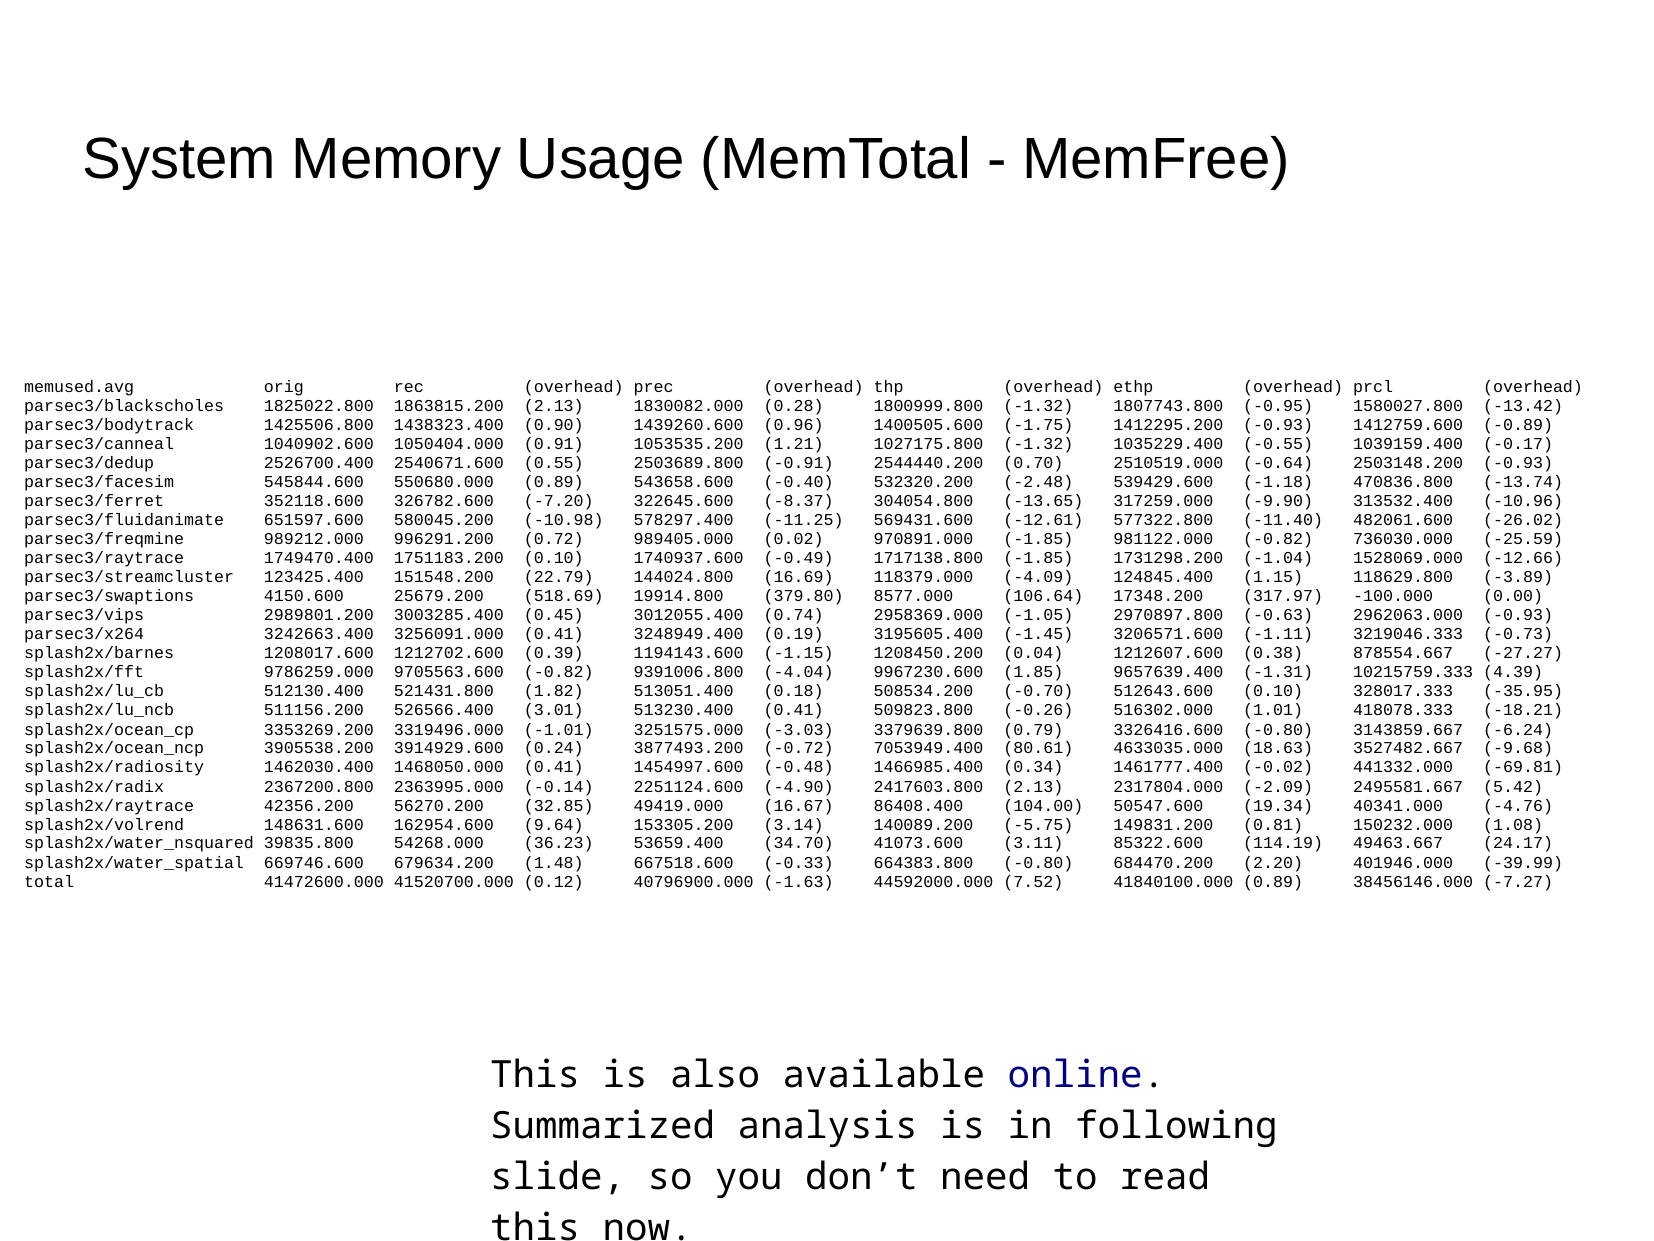

# System Memory Usage (MemTotal - MemFree)
memused.avg orig rec (overhead) prec (overhead) thp (overhead) ethp (overhead) prcl (overhead)
parsec3/blackscholes 1825022.800 1863815.200 (2.13) 1830082.000 (0.28) 1800999.800 (-1.32) 1807743.800 (-0.95) 1580027.800 (-13.42)
parsec3/bodytrack 1425506.800 1438323.400 (0.90) 1439260.600 (0.96) 1400505.600 (-1.75) 1412295.200 (-0.93) 1412759.600 (-0.89)
parsec3/canneal 1040902.600 1050404.000 (0.91) 1053535.200 (1.21) 1027175.800 (-1.32) 1035229.400 (-0.55) 1039159.400 (-0.17)
parsec3/dedup 2526700.400 2540671.600 (0.55) 2503689.800 (-0.91) 2544440.200 (0.70) 2510519.000 (-0.64) 2503148.200 (-0.93)
parsec3/facesim 545844.600 550680.000 (0.89) 543658.600 (-0.40) 532320.200 (-2.48) 539429.600 (-1.18) 470836.800 (-13.74)
parsec3/ferret 352118.600 326782.600 (-7.20) 322645.600 (-8.37) 304054.800 (-13.65) 317259.000 (-9.90) 313532.400 (-10.96)
parsec3/fluidanimate 651597.600 580045.200 (-10.98) 578297.400 (-11.25) 569431.600 (-12.61) 577322.800 (-11.40) 482061.600 (-26.02)
parsec3/freqmine 989212.000 996291.200 (0.72) 989405.000 (0.02) 970891.000 (-1.85) 981122.000 (-0.82) 736030.000 (-25.59)
parsec3/raytrace 1749470.400 1751183.200 (0.10) 1740937.600 (-0.49) 1717138.800 (-1.85) 1731298.200 (-1.04) 1528069.000 (-12.66)
parsec3/streamcluster 123425.400 151548.200 (22.79) 144024.800 (16.69) 118379.000 (-4.09) 124845.400 (1.15) 118629.800 (-3.89)
parsec3/swaptions 4150.600 25679.200 (518.69) 19914.800 (379.80) 8577.000 (106.64) 17348.200 (317.97) -100.000 (0.00)
parsec3/vips 2989801.200 3003285.400 (0.45) 3012055.400 (0.74) 2958369.000 (-1.05) 2970897.800 (-0.63) 2962063.000 (-0.93)
parsec3/x264 3242663.400 3256091.000 (0.41) 3248949.400 (0.19) 3195605.400 (-1.45) 3206571.600 (-1.11) 3219046.333 (-0.73)
splash2x/barnes 1208017.600 1212702.600 (0.39) 1194143.600 (-1.15) 1208450.200 (0.04) 1212607.600 (0.38) 878554.667 (-27.27)
splash2x/fft 9786259.000 9705563.600 (-0.82) 9391006.800 (-4.04) 9967230.600 (1.85) 9657639.400 (-1.31) 10215759.333 (4.39)
splash2x/lu_cb 512130.400 521431.800 (1.82) 513051.400 (0.18) 508534.200 (-0.70) 512643.600 (0.10) 328017.333 (-35.95)
splash2x/lu_ncb 511156.200 526566.400 (3.01) 513230.400 (0.41) 509823.800 (-0.26) 516302.000 (1.01) 418078.333 (-18.21)
splash2x/ocean_cp 3353269.200 3319496.000 (-1.01) 3251575.000 (-3.03) 3379639.800 (0.79) 3326416.600 (-0.80) 3143859.667 (-6.24)
splash2x/ocean_ncp 3905538.200 3914929.600 (0.24) 3877493.200 (-0.72) 7053949.400 (80.61) 4633035.000 (18.63) 3527482.667 (-9.68)
splash2x/radiosity 1462030.400 1468050.000 (0.41) 1454997.600 (-0.48) 1466985.400 (0.34) 1461777.400 (-0.02) 441332.000 (-69.81)
splash2x/radix 2367200.800 2363995.000 (-0.14) 2251124.600 (-4.90) 2417603.800 (2.13) 2317804.000 (-2.09) 2495581.667 (5.42)
splash2x/raytrace 42356.200 56270.200 (32.85) 49419.000 (16.67) 86408.400 (104.00) 50547.600 (19.34) 40341.000 (-4.76)
splash2x/volrend 148631.600 162954.600 (9.64) 153305.200 (3.14) 140089.200 (-5.75) 149831.200 (0.81) 150232.000 (1.08)
splash2x/water_nsquared 39835.800 54268.000 (36.23) 53659.400 (34.70) 41073.600 (3.11) 85322.600 (114.19) 49463.667 (24.17)
splash2x/water_spatial 669746.600 679634.200 (1.48) 667518.600 (-0.33) 664383.800 (-0.80) 684470.200 (2.20) 401946.000 (-39.99)
total 41472600.000 41520700.000 (0.12) 40796900.000 (-1.63) 44592000.000 (7.52) 41840100.000 (0.89) 38456146.000 (-7.27)
This is also available online.
Summarized analysis is in following slide, so you don’t need to read this now.